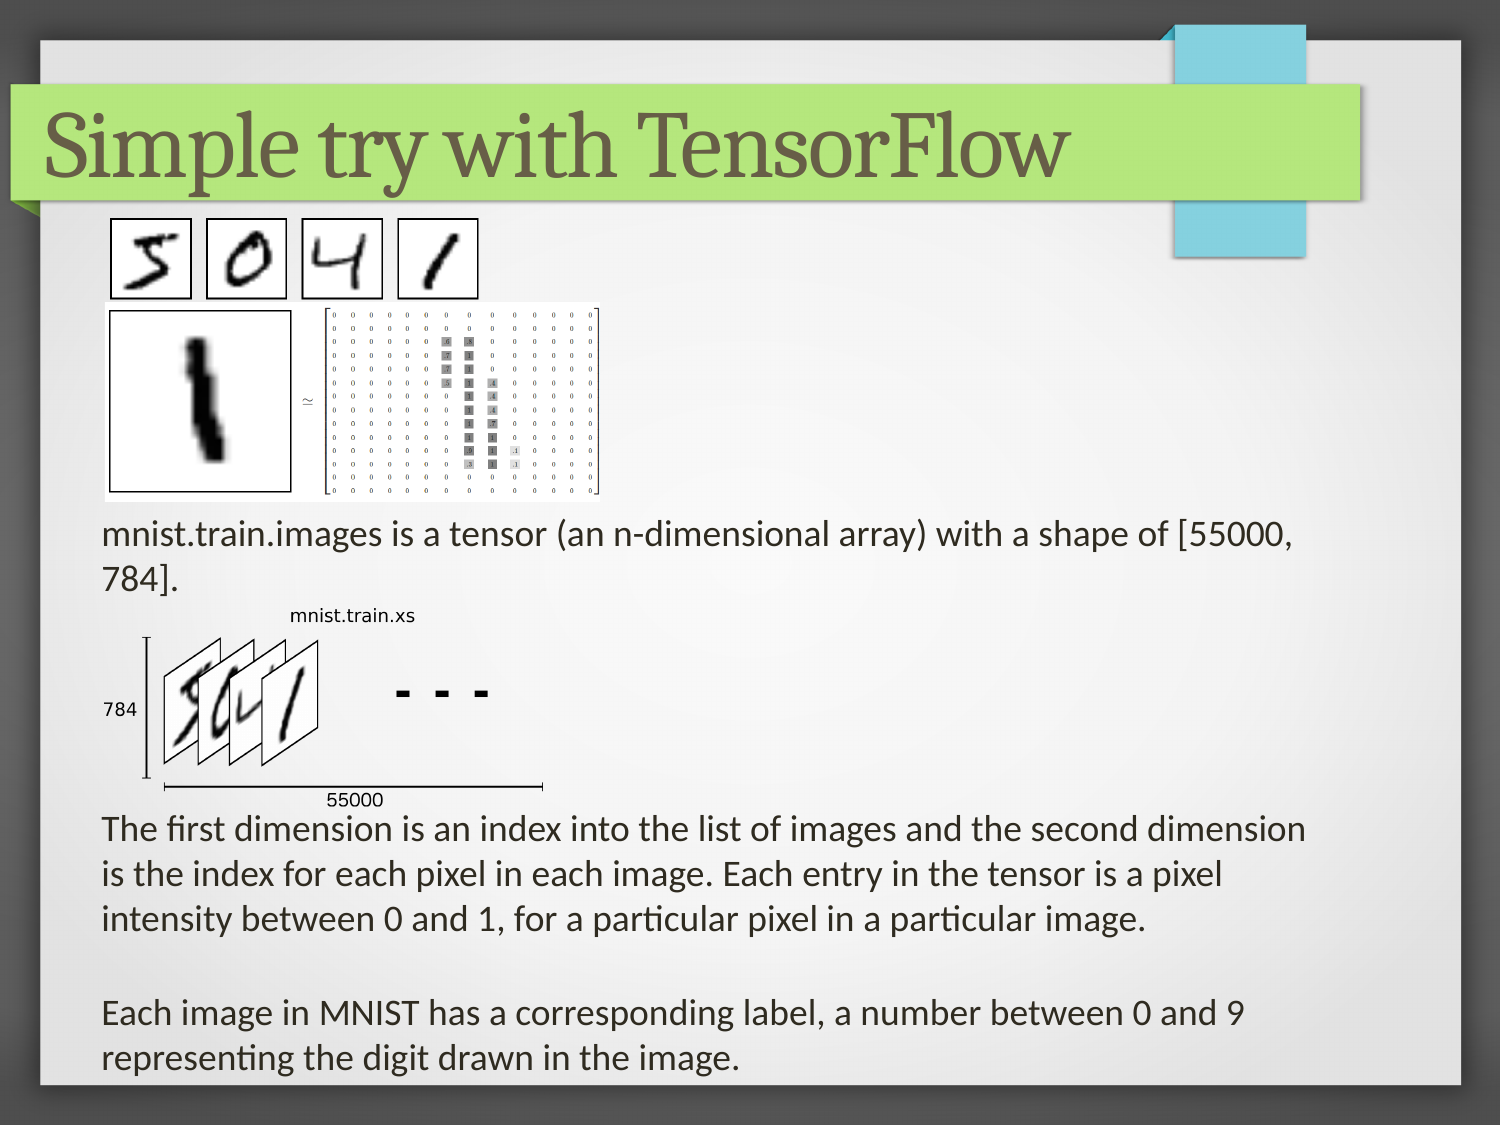

# Simple try with TensorFlow
mnist.train.images is a tensor (an n-dimensional array) with a shape of [55000, 784].
The first dimension is an index into the list of images and the second dimension is the index for each pixel in each image. Each entry in the tensor is a pixel intensity between 0 and 1, for a particular pixel in a particular image.
Each image in MNIST has a corresponding label, a number between 0 and 9 representing the digit drawn in the image.